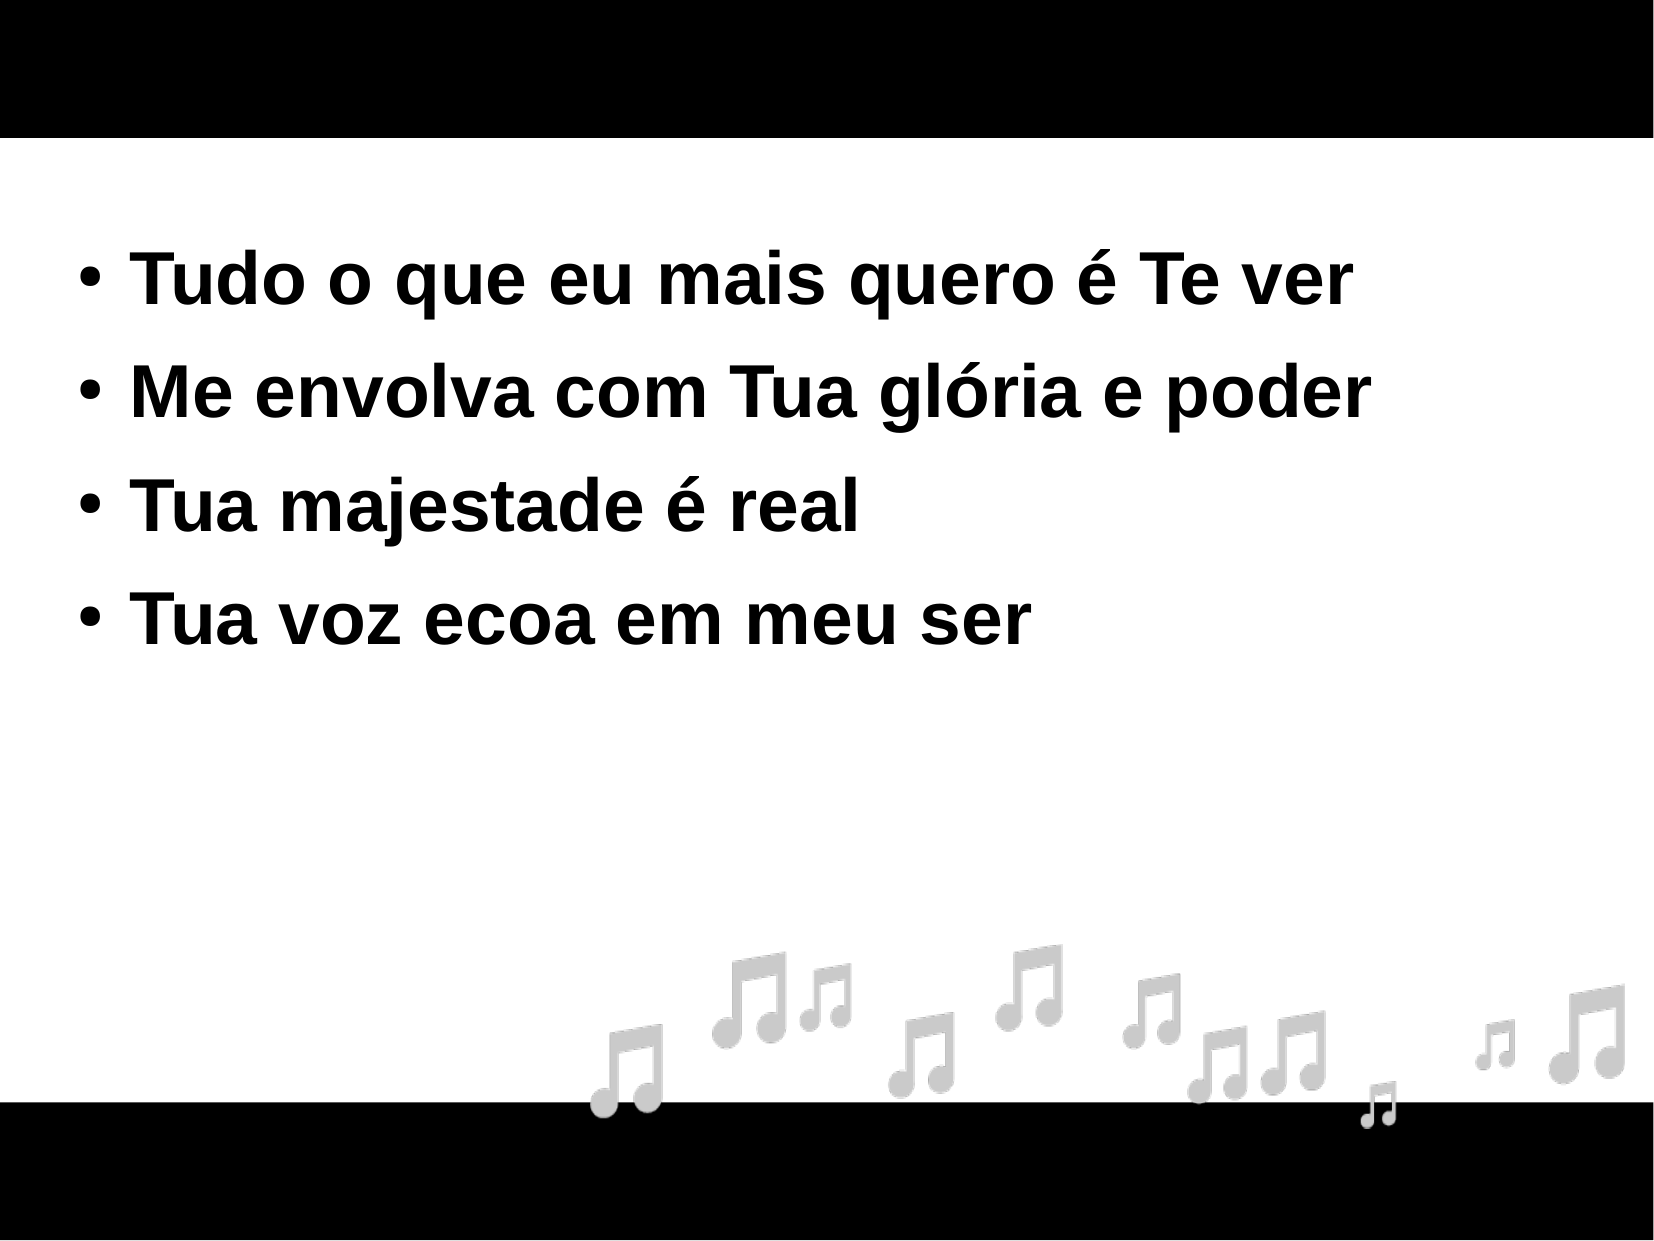

# Tudo o que eu mais quero é Te ver
Me envolva com Tua glória e poder
Tua majestade é real
Tua voz ecoa em meu ser